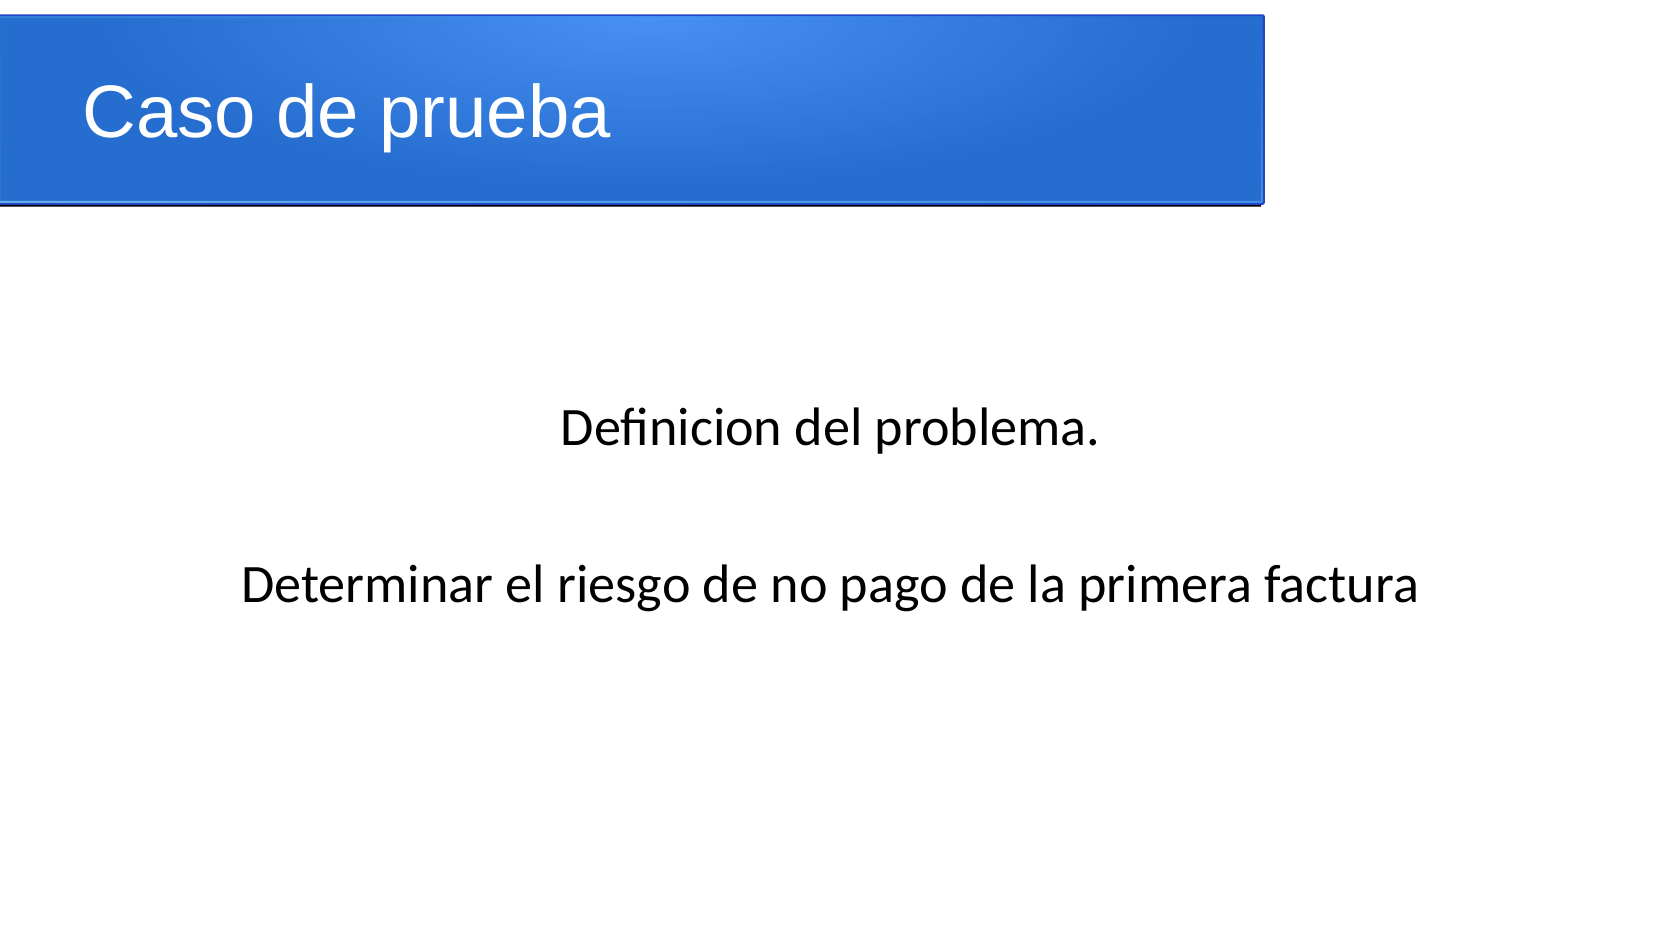

# Caso de prueba
Definicion del problema.
Determinar el riesgo de no pago de la primera factura